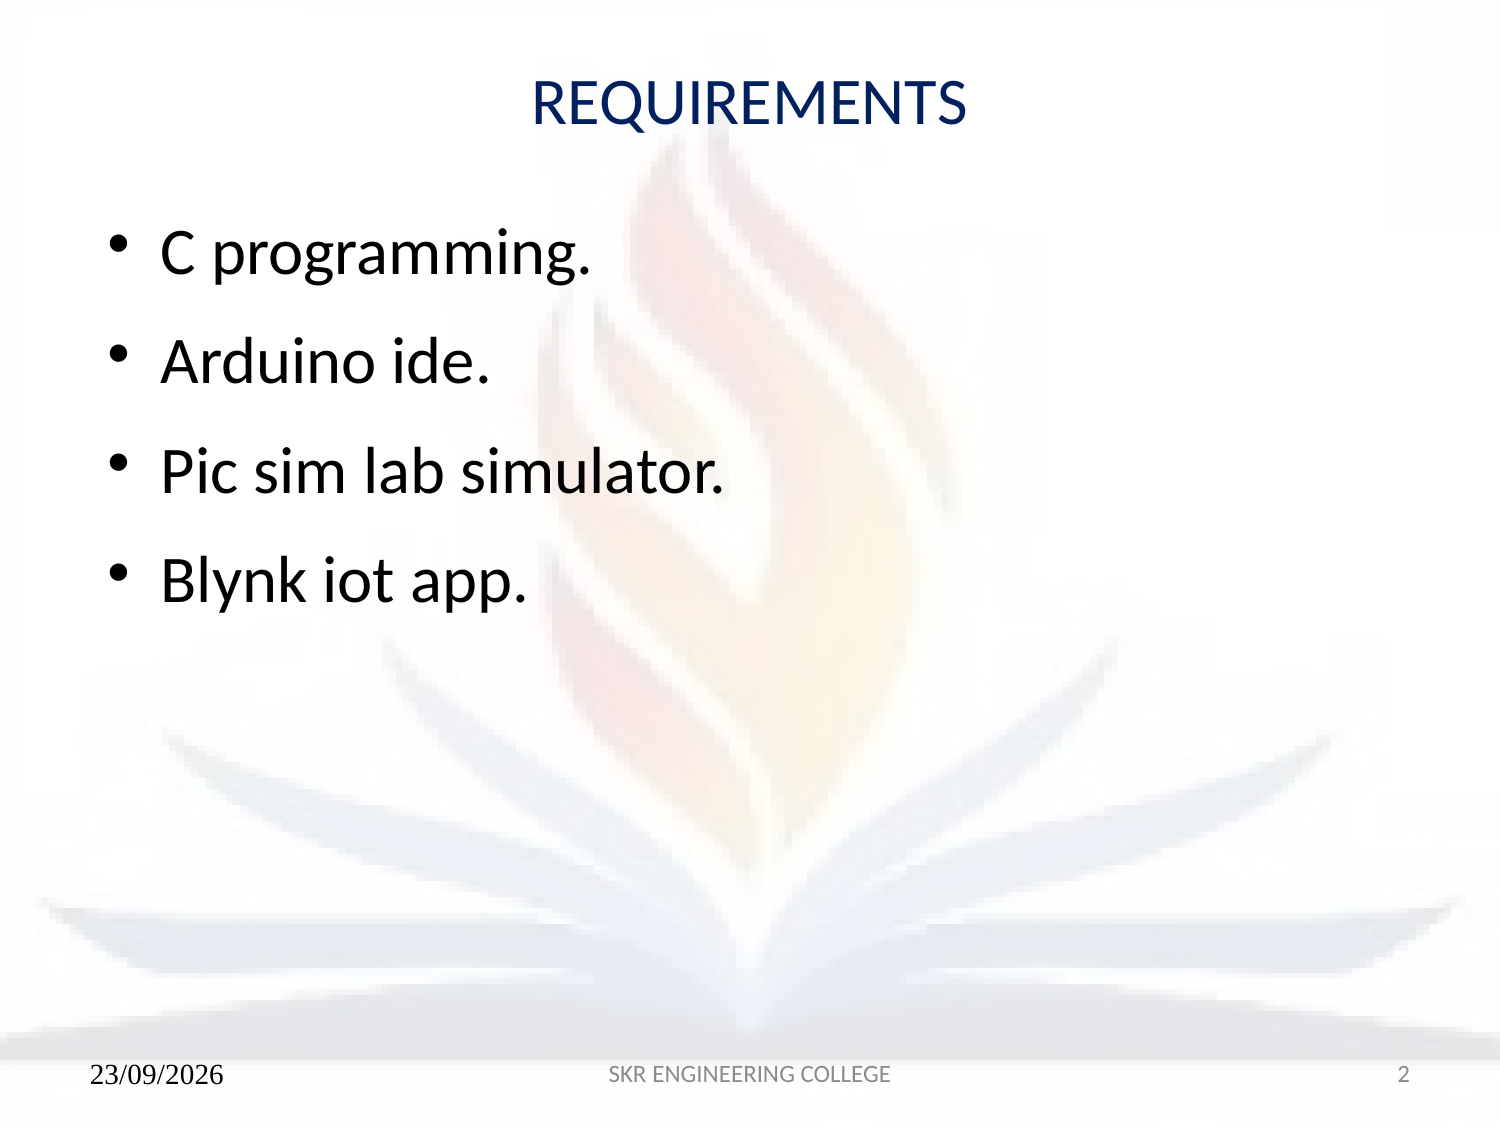

# REQUIREMENTS
C programming.
Arduino ide.
Pic sim lab simulator.
Blynk iot app.
SKR ENGINEERING COLLEGE
2